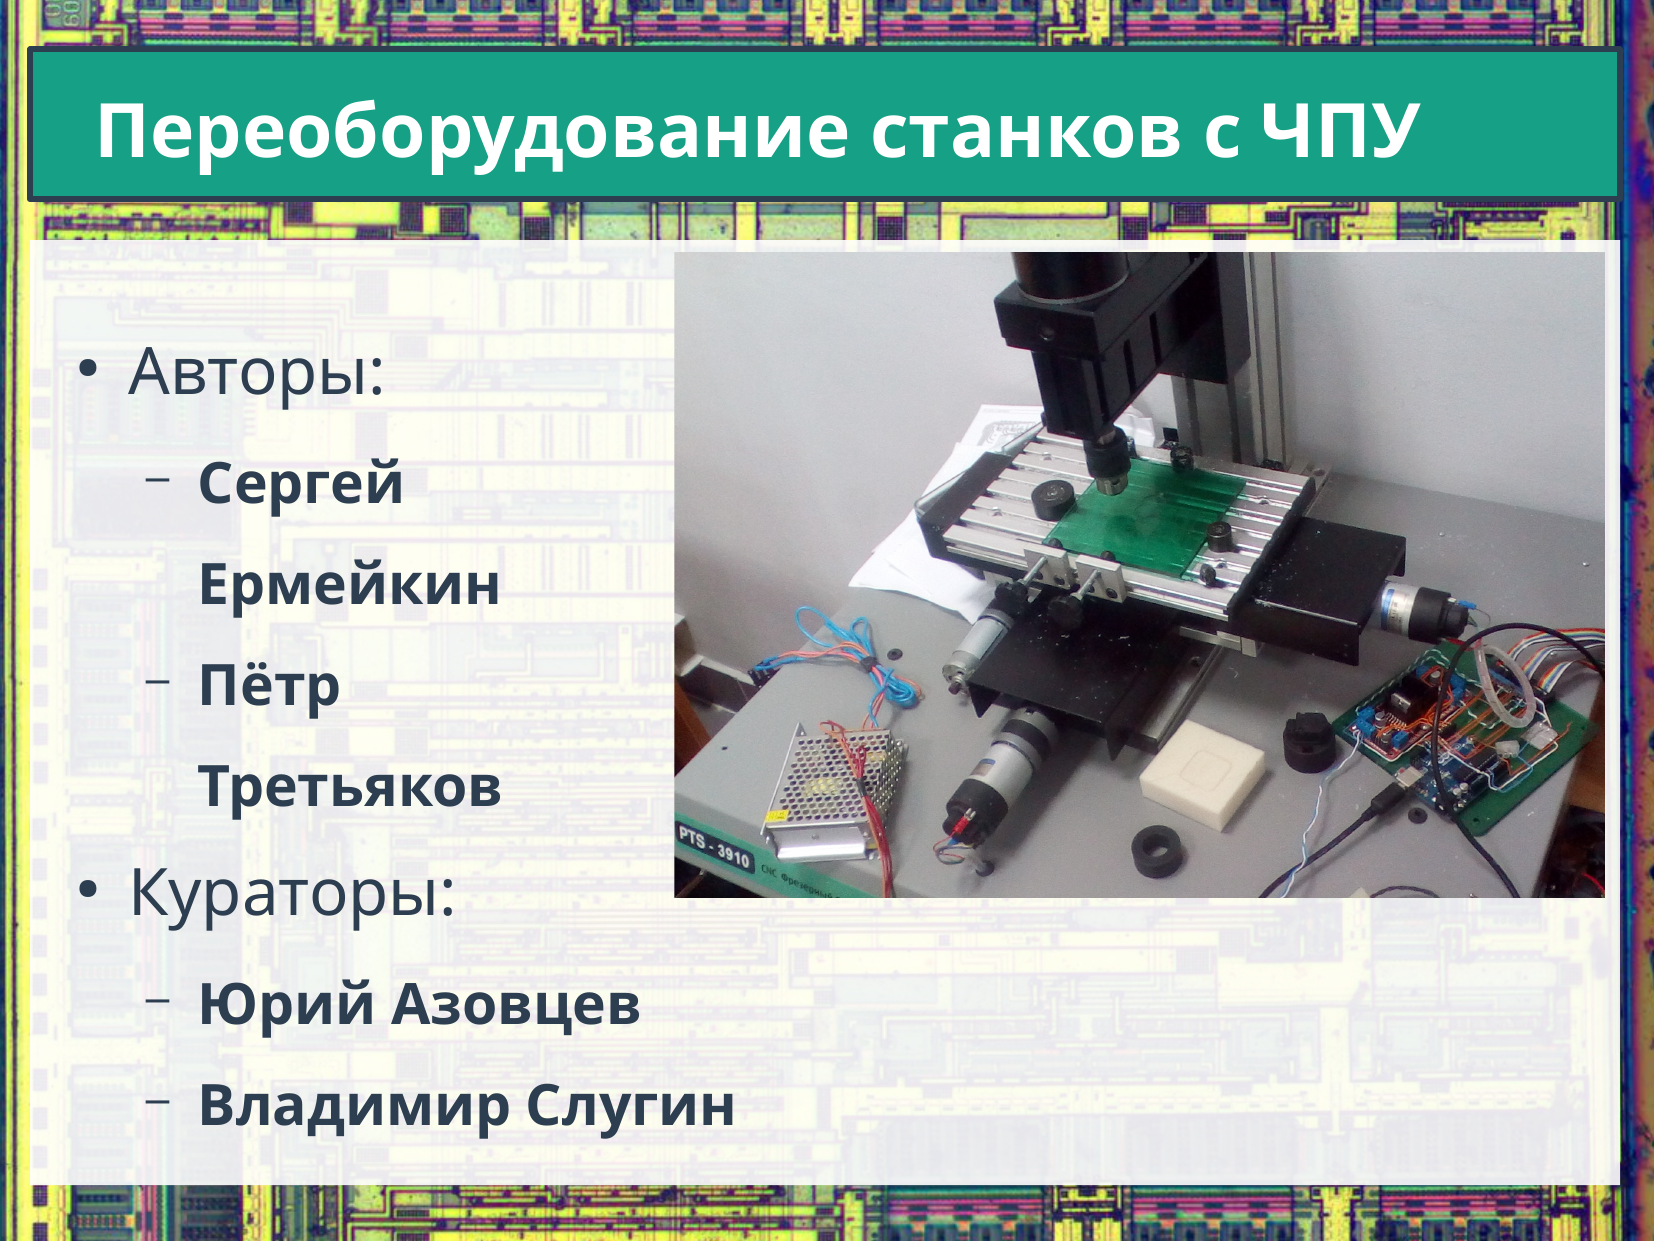

# Переоборудование станков с ЧПУ
Авторы:
Сергей
Ермейкин
Пётр
Третьяков
Кураторы:
Юрий Азовцев
Владимир Слугин
10